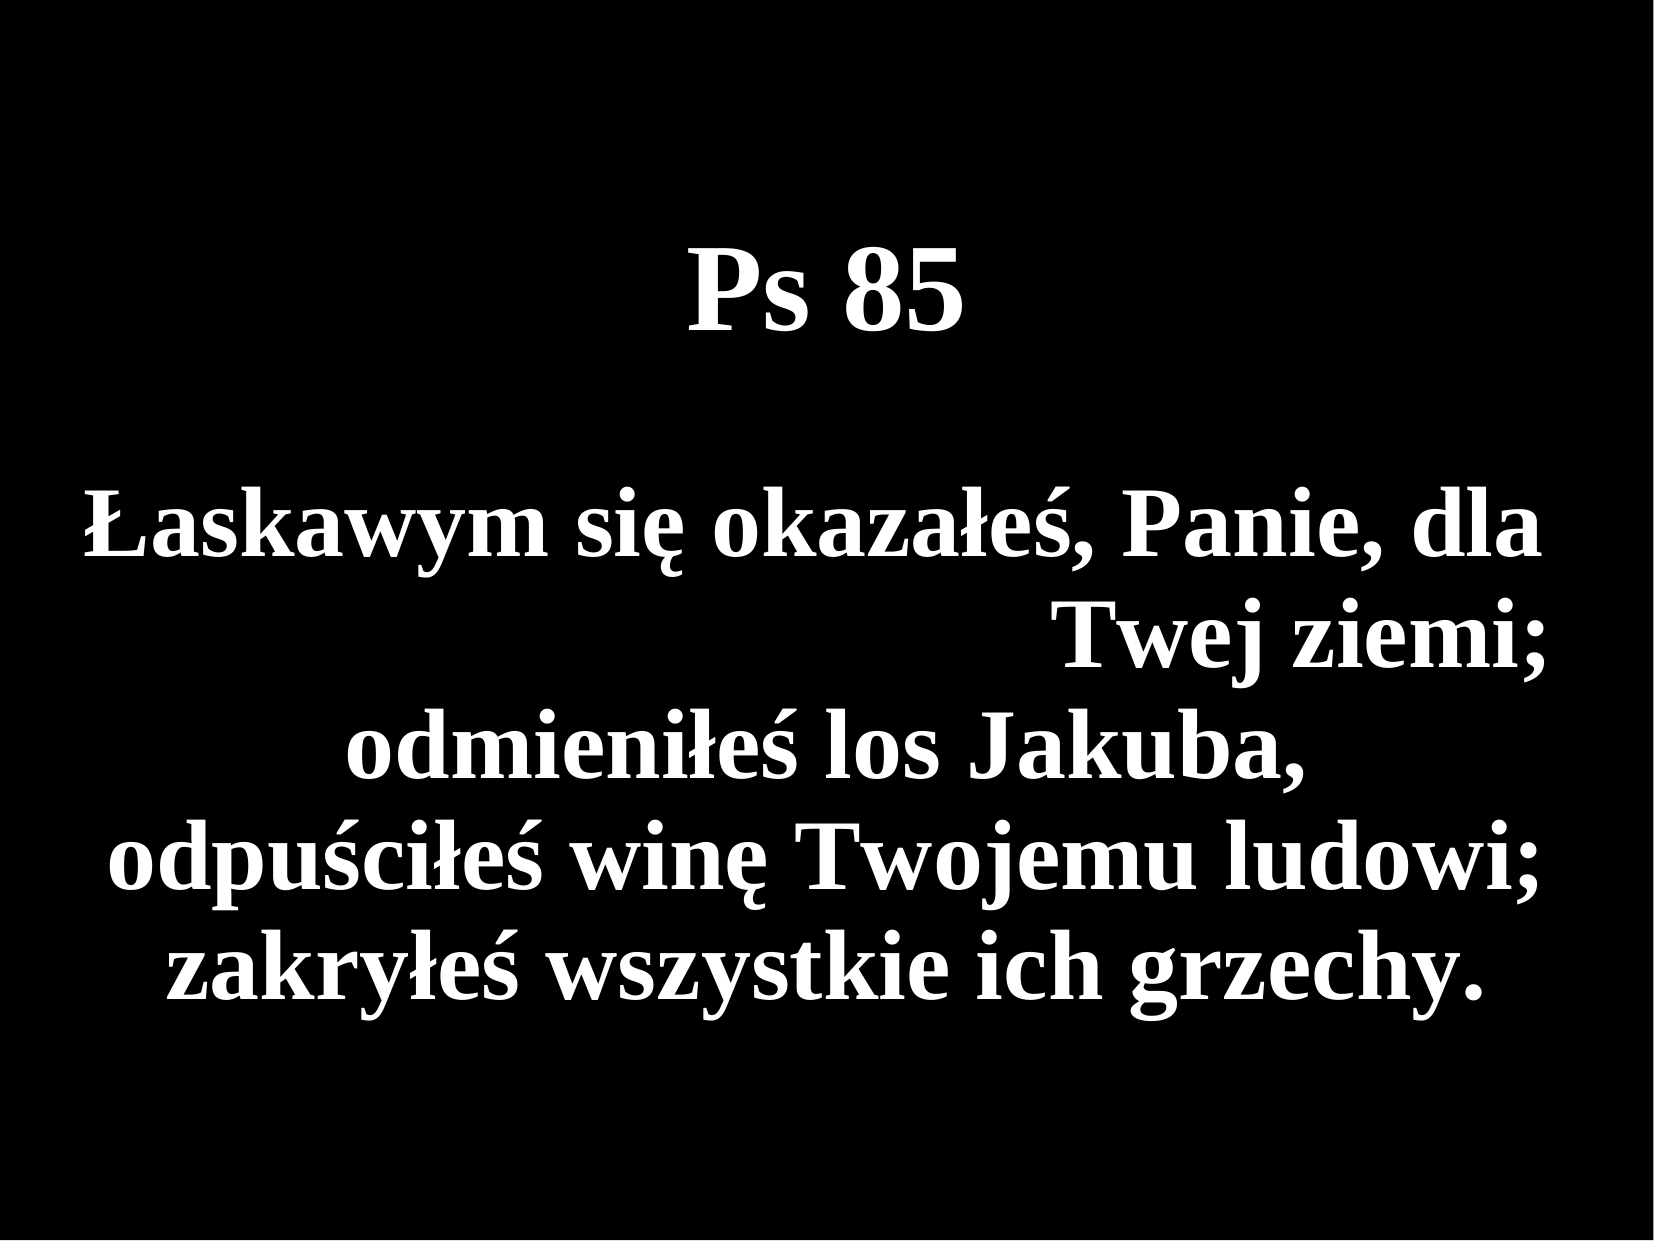

# Ps 85 Łaskawym się okazałeś, Panie, dla Twej ziemi; odmieniłeś los Jakuba, odpuściłeś winę Twojemu ludowi; zakryłeś wszystkie ich grzechy.